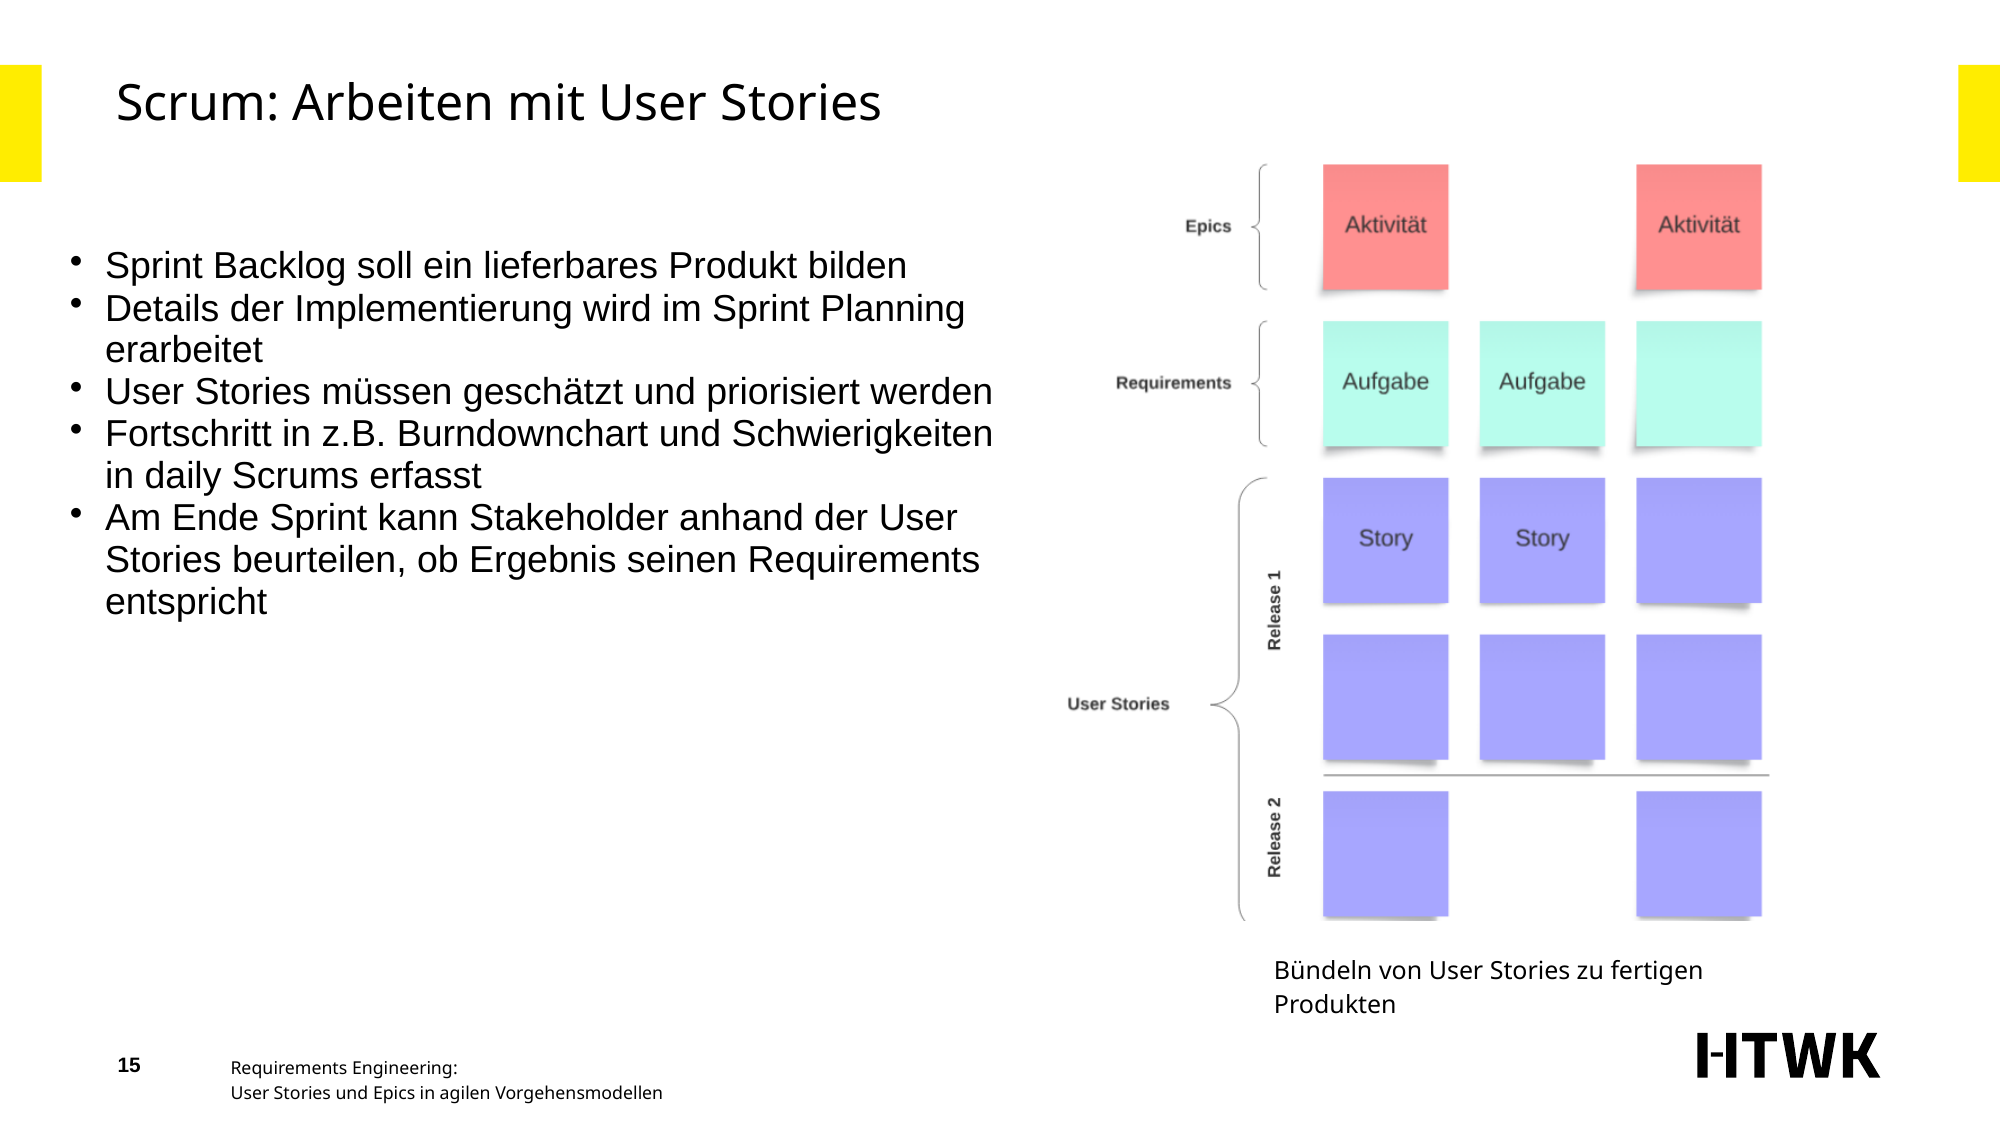

# Scrum: Arbeiten mit User Stories
Sprint Backlog soll ein lieferbares Produkt bilden
Details der Implementierung wird im Sprint Planning erarbeitet
User Stories müssen geschätzt und priorisiert werden
Fortschritt in z.B. Burndownchart und Schwierigkeiten in daily Scrums erfasst
Am Ende Sprint kann Stakeholder anhand der User Stories beurteilen, ob Ergebnis seinen Requirements entspricht
Bündeln von User Stories zu fertigen Produkten
15